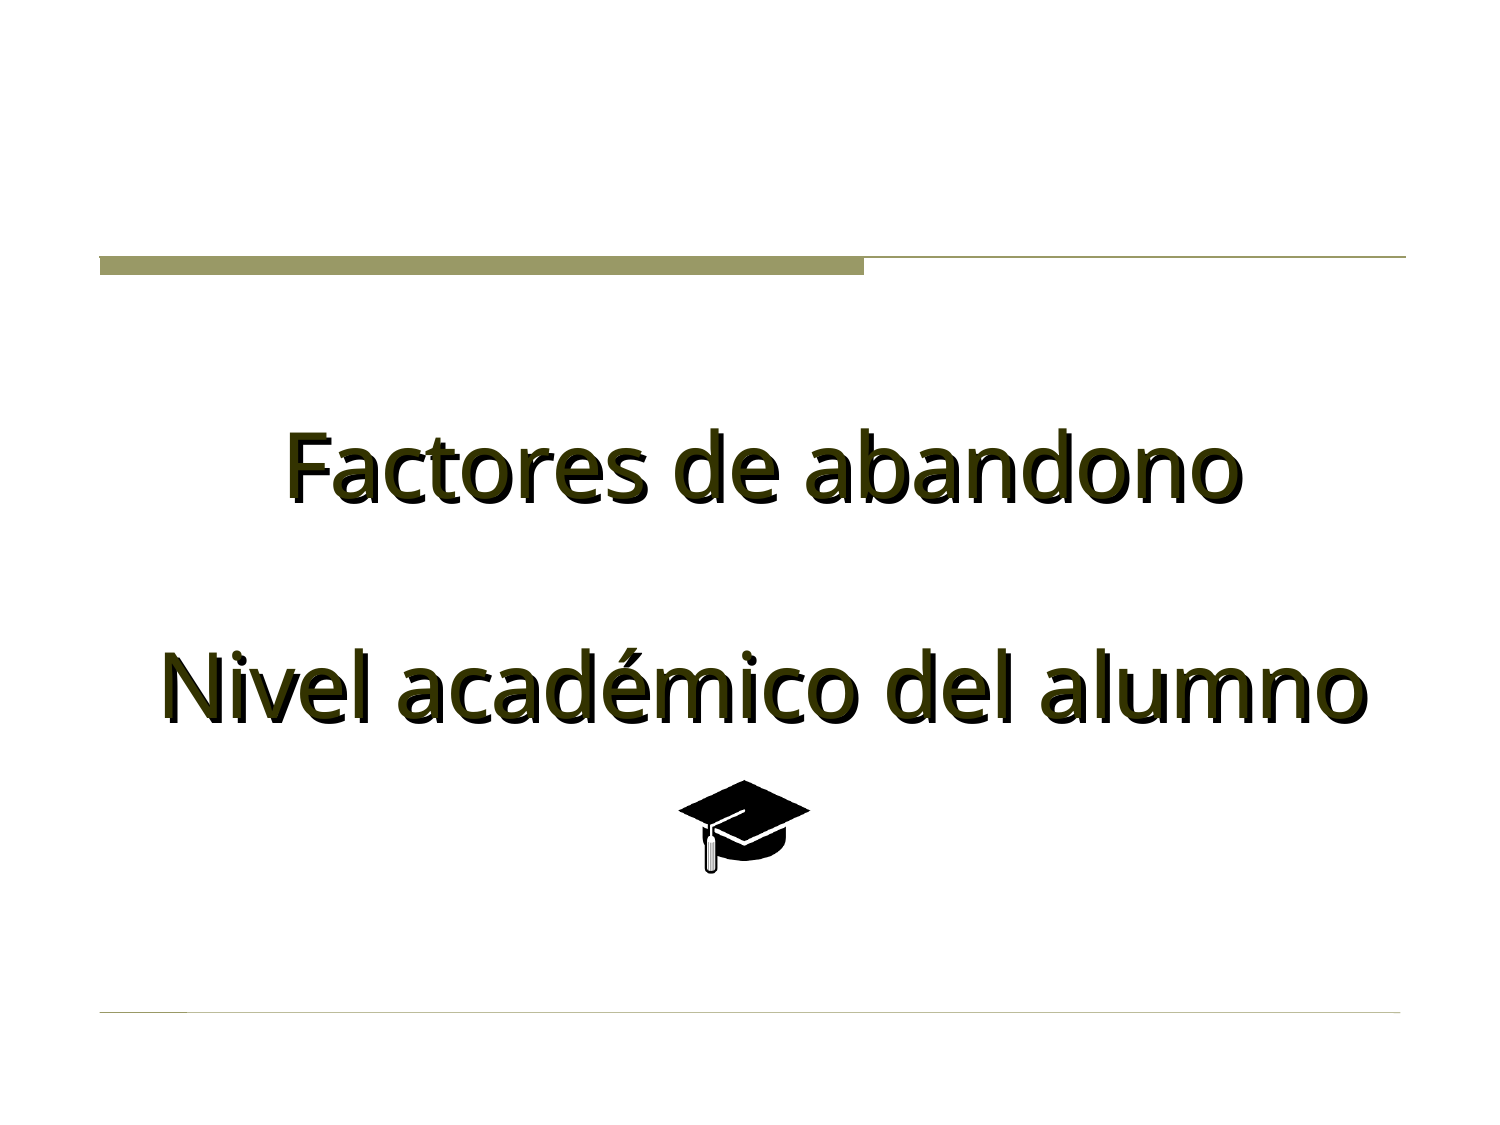

# Factores de abandono Nivel académico del alumno